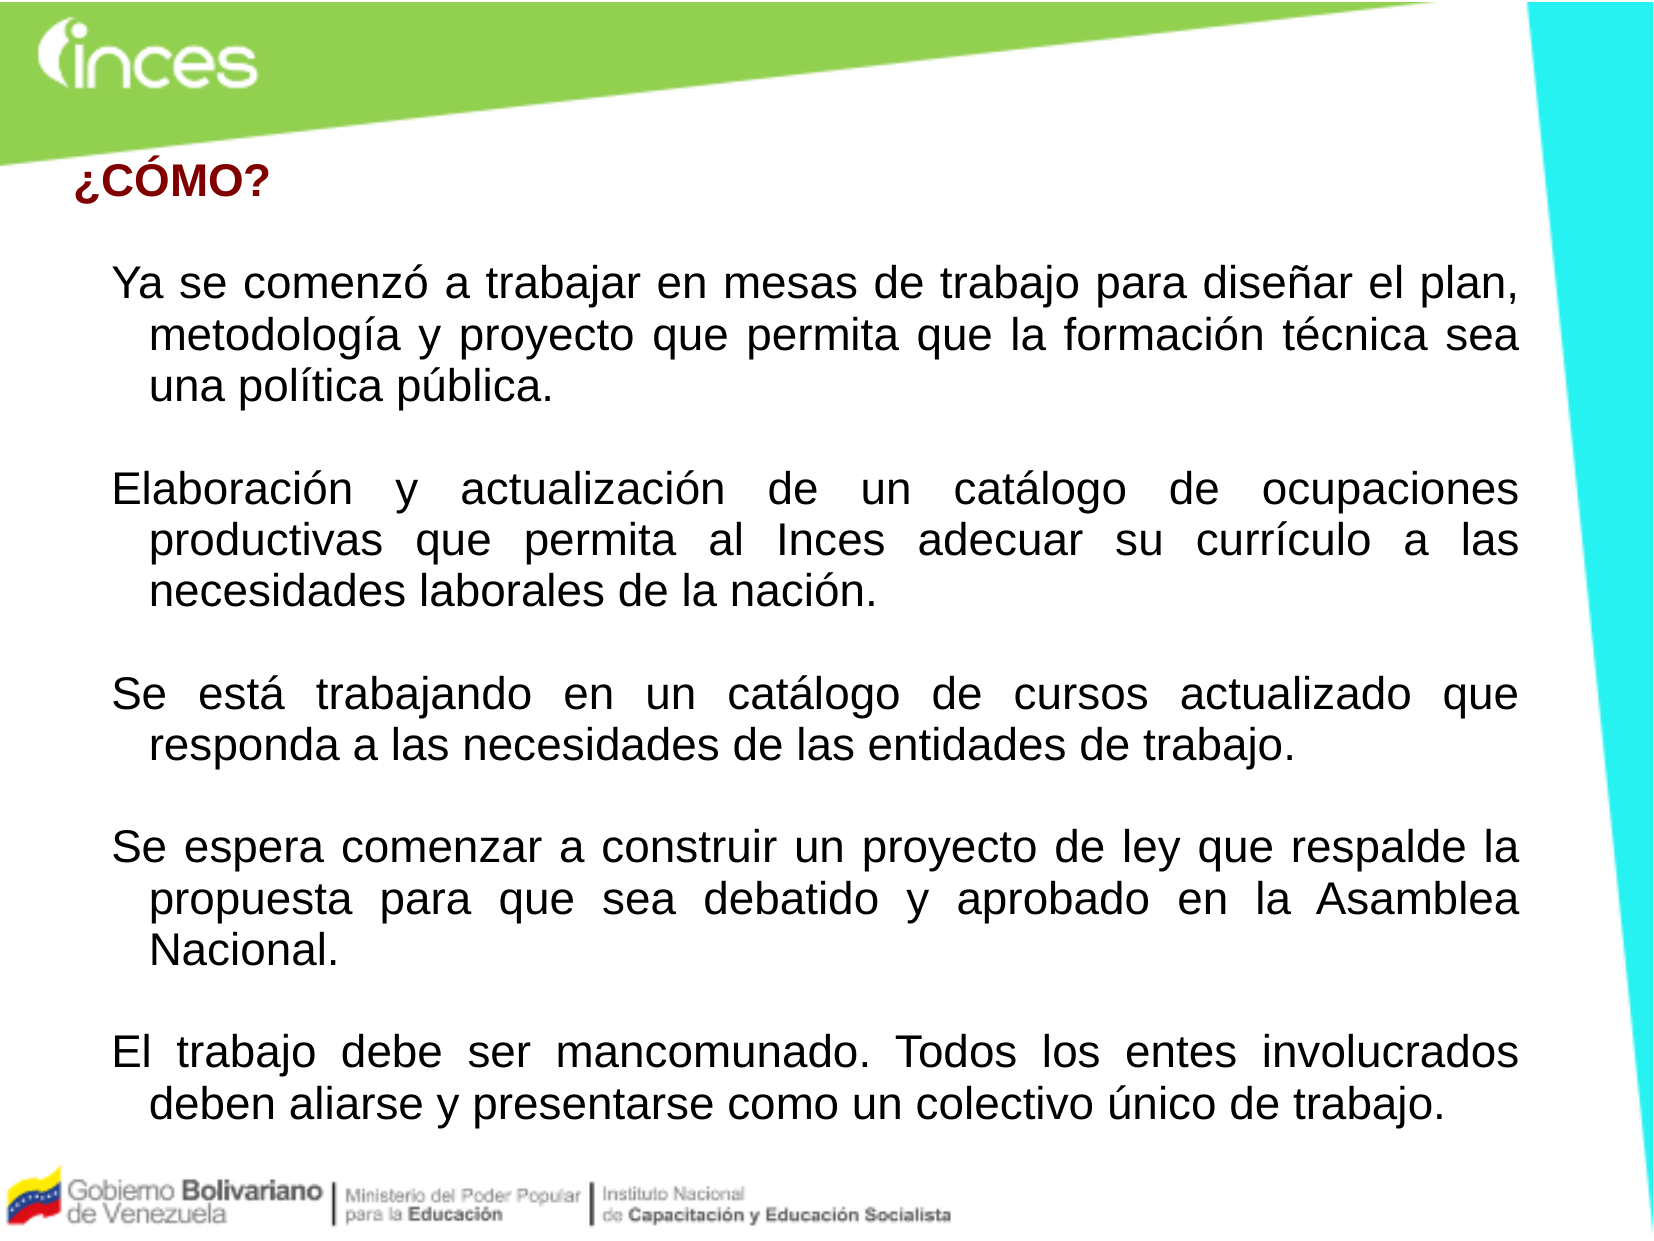

¿CÓMO?
Ya se comenzó a trabajar en mesas de trabajo para diseñar el plan, metodología y proyecto que permita que la formación técnica sea una política pública.
Elaboración y actualización de un catálogo de ocupaciones productivas que permita al Inces adecuar su currículo a las necesidades laborales de la nación.
Se está trabajando en un catálogo de cursos actualizado que responda a las necesidades de las entidades de trabajo.
Se espera comenzar a construir un proyecto de ley que respalde la propuesta para que sea debatido y aprobado en la Asamblea Nacional.
El trabajo debe ser mancomunado. Todos los entes involucrados deben aliarse y presentarse como un colectivo único de trabajo.